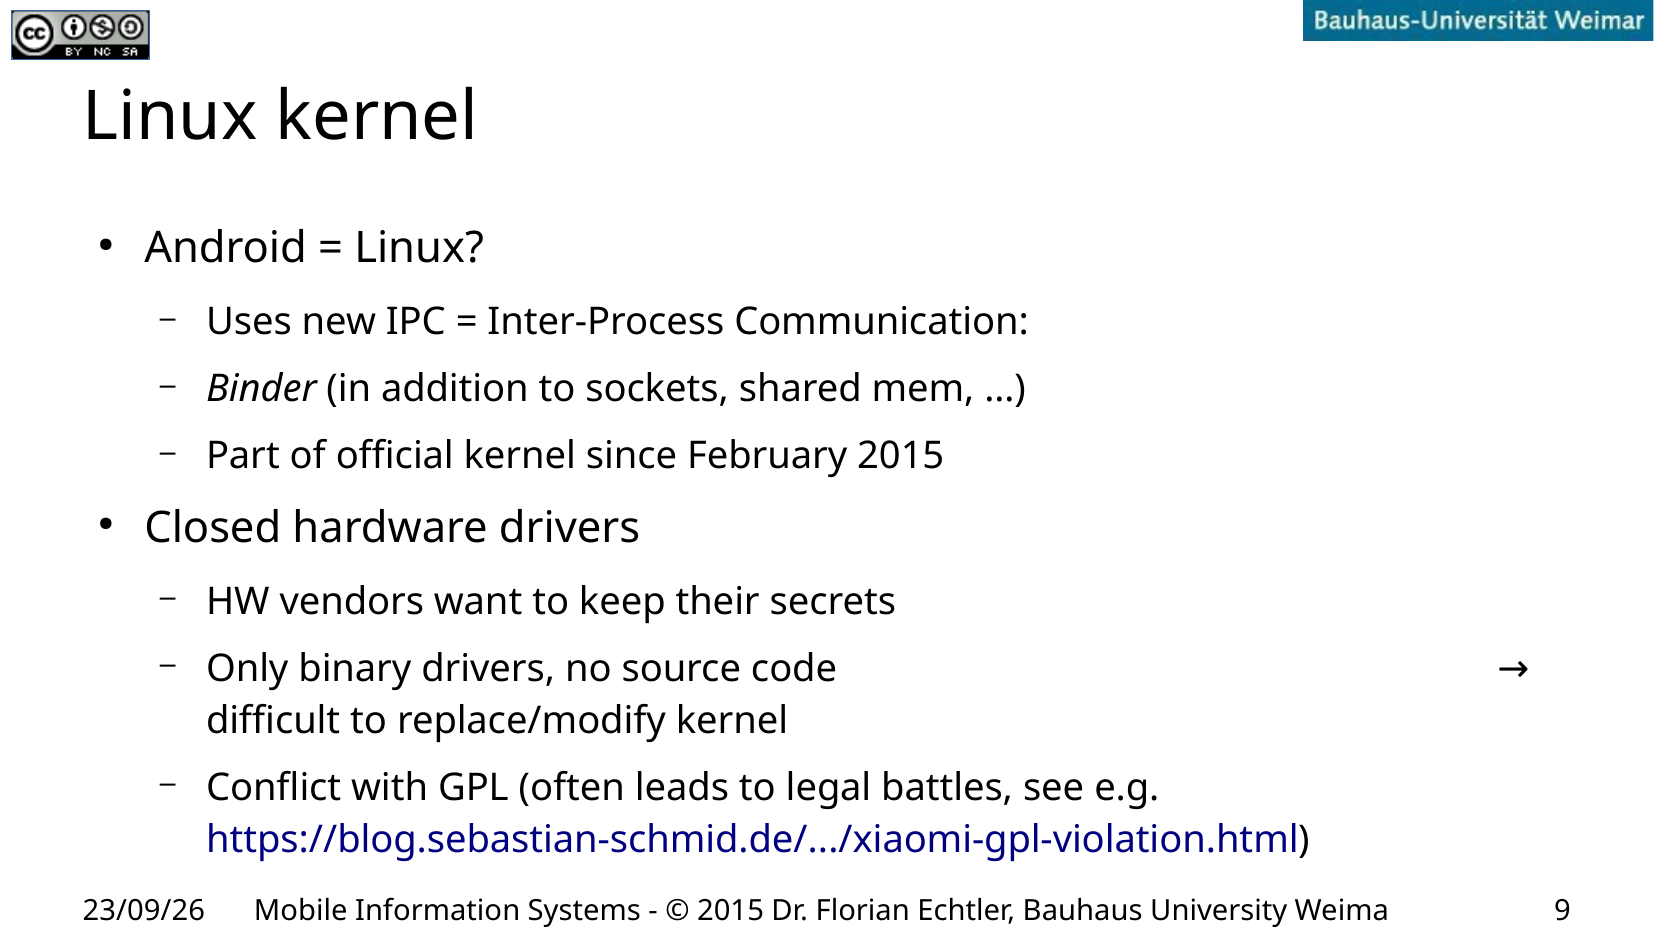

# Linux kernel
Android = Linux?
Uses new IPC = Inter-Process Communication:
Binder (in addition to sockets, shared mem, …)
Part of official kernel since February 2015
Closed hardware drivers
HW vendors want to keep their secrets
Only binary drivers, no source code → difficult to replace/modify kernel
Conflict with GPL (often leads to legal battles, see e.g. https://blog.sebastian-schmid.de/.../xiaomi-gpl-violation.html)
Mobile Information Systems - © 2015 Dr. Florian Echtler, Bauhaus University Weimar
9